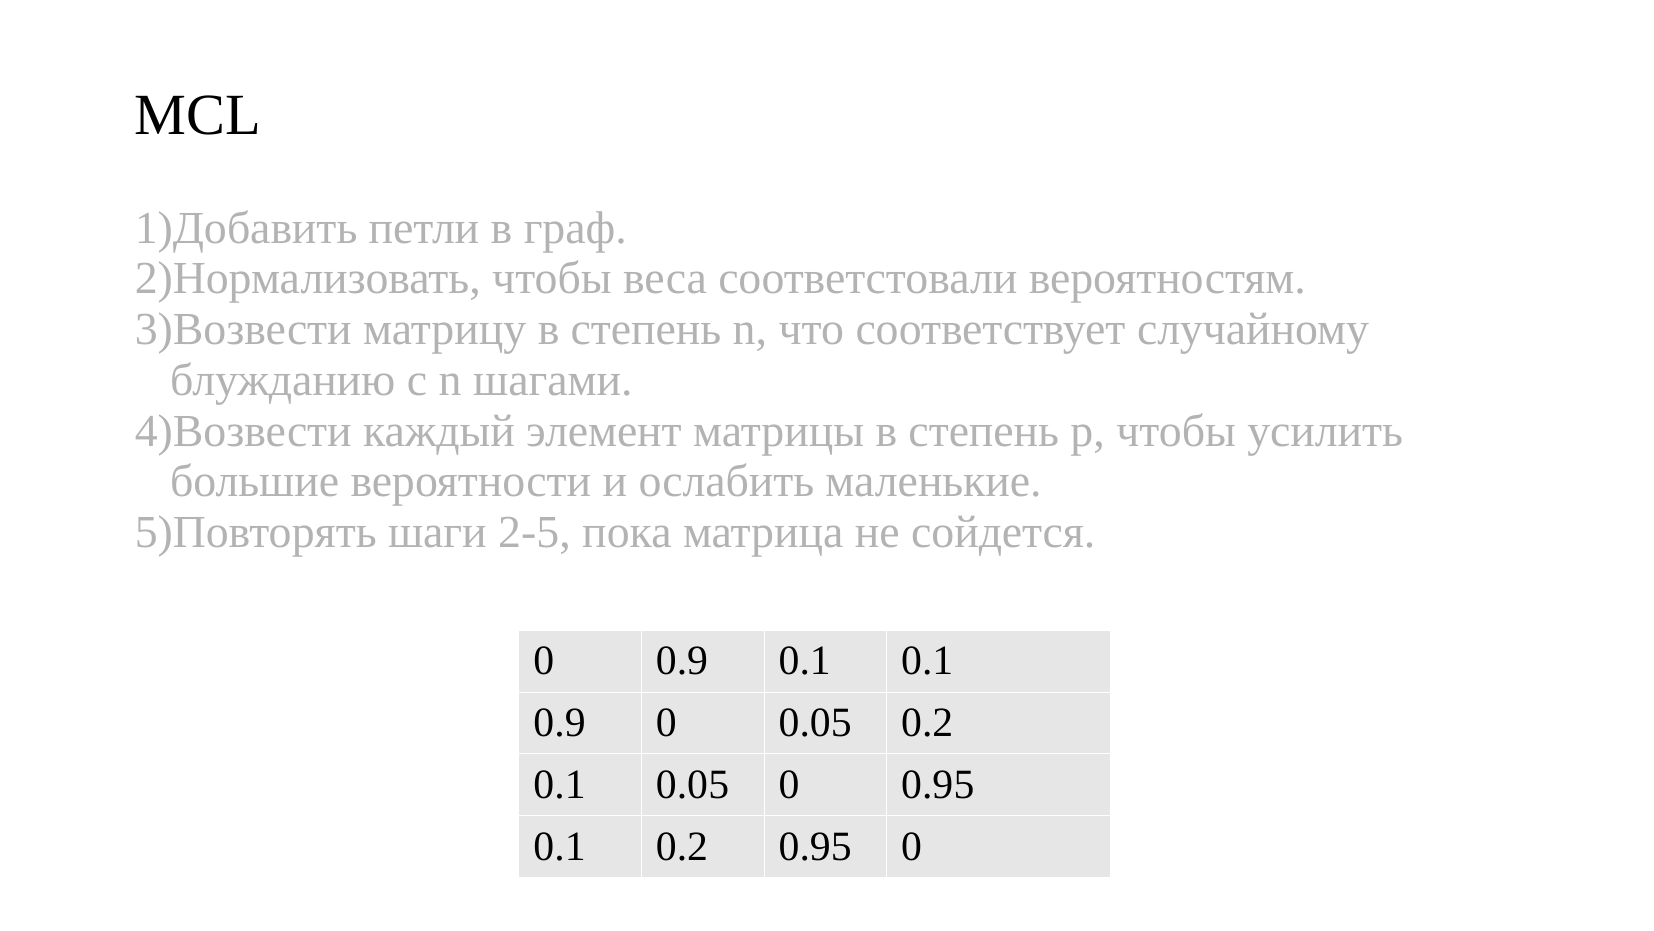

MCL
Добавить петли в граф.
Нормализовать, чтобы веса соответстовали вероятностям.
Возвести матрицу в степень n, что соответствует случайному блужданию с n шагами.
Возвести каждый элемент матрицы в степень p, чтобы усилить большие вероятности и ослабить маленькие.
Повторять шаги 2-5, пока матрица не сойдется.
| 0 | 0.9 | 0.1 | 0.1 |
| --- | --- | --- | --- |
| 0.9 | 0 | 0.05 | 0.2 |
| 0.1 | 0.05 | 0 | 0.95 |
| 0.1 | 0.2 | 0.95 | 0 |